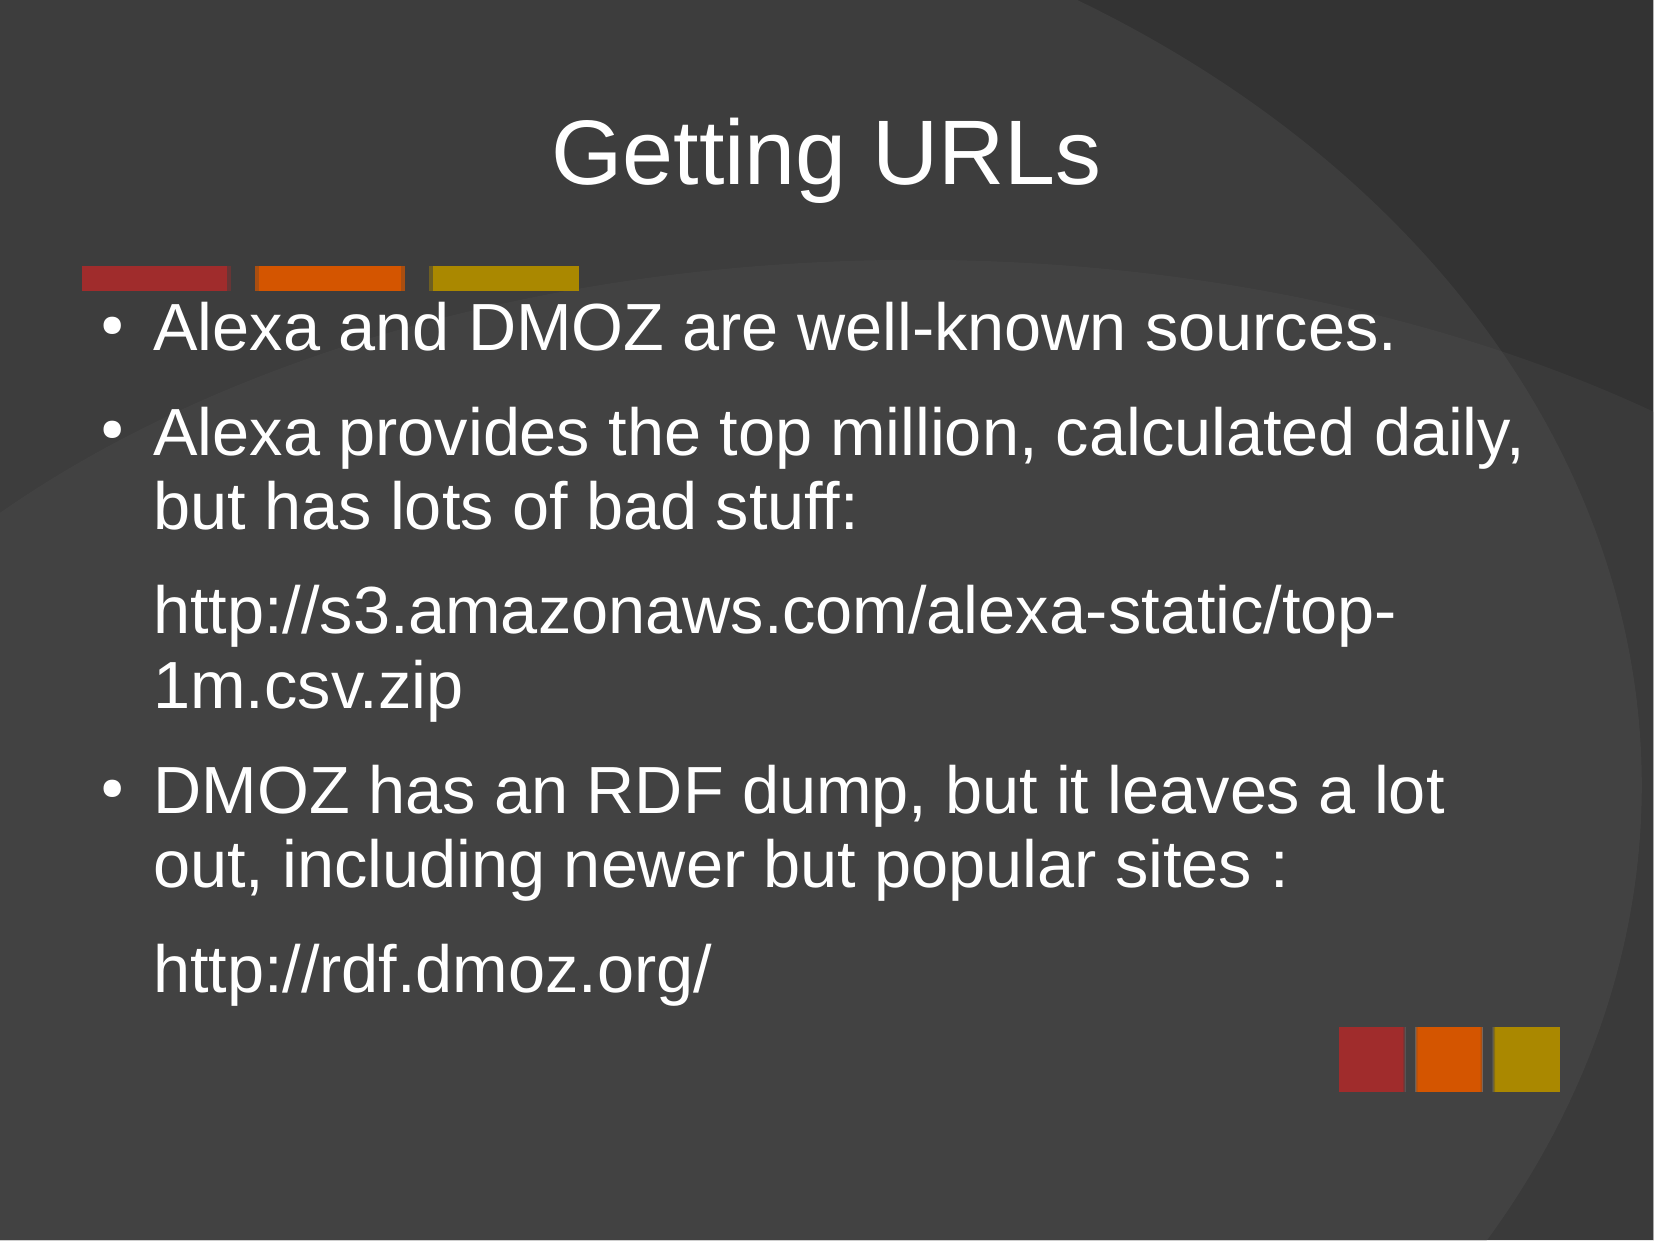

# Getting URLs
Alexa and DMOZ are well-known sources.
Alexa provides the top million, calculated daily, but has lots of bad stuff:
http://s3.amazonaws.com/alexa-static/top-1m.csv.zip
DMOZ has an RDF dump, but it leaves a lot out, including newer but popular sites :
http://rdf.dmoz.org/